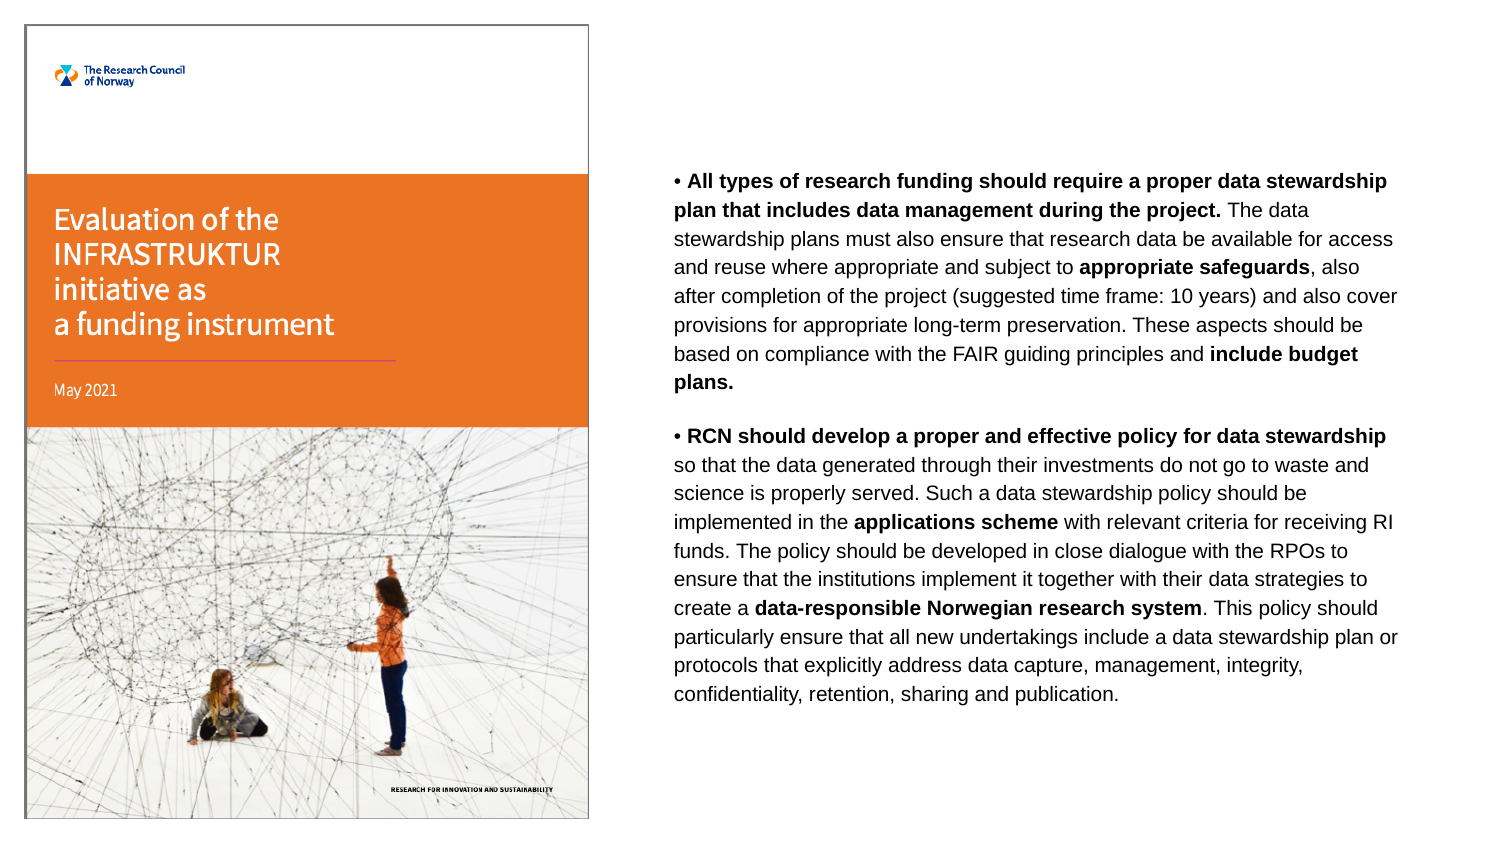

• All types of research funding should require a proper data stewardship plan that includes data management during the project. The data stewardship plans must also ensure that research data be available for access and reuse where appropriate and subject to appropriate safeguards, also after completion of the project (suggested time frame: 10 years) and also cover provisions for appropriate long-term preservation. These aspects should be based on compliance with the FAIR guiding principles and include budget plans.
• RCN should develop a proper and effective policy for data stewardship so that the data generated through their investments do not go to waste and science is properly served. Such a data stewardship policy should be implemented in the applications scheme with relevant criteria for receiving RI funds. The policy should be developed in close dialogue with the RPOs to ensure that the institutions implement it together with their data strategies to create a data-responsible Norwegian research system. This policy should particularly ensure that all new undertakings include a data stewardship plan or protocols that explicitly address data capture, management, integrity, confidentiality, retention, sharing and publication.